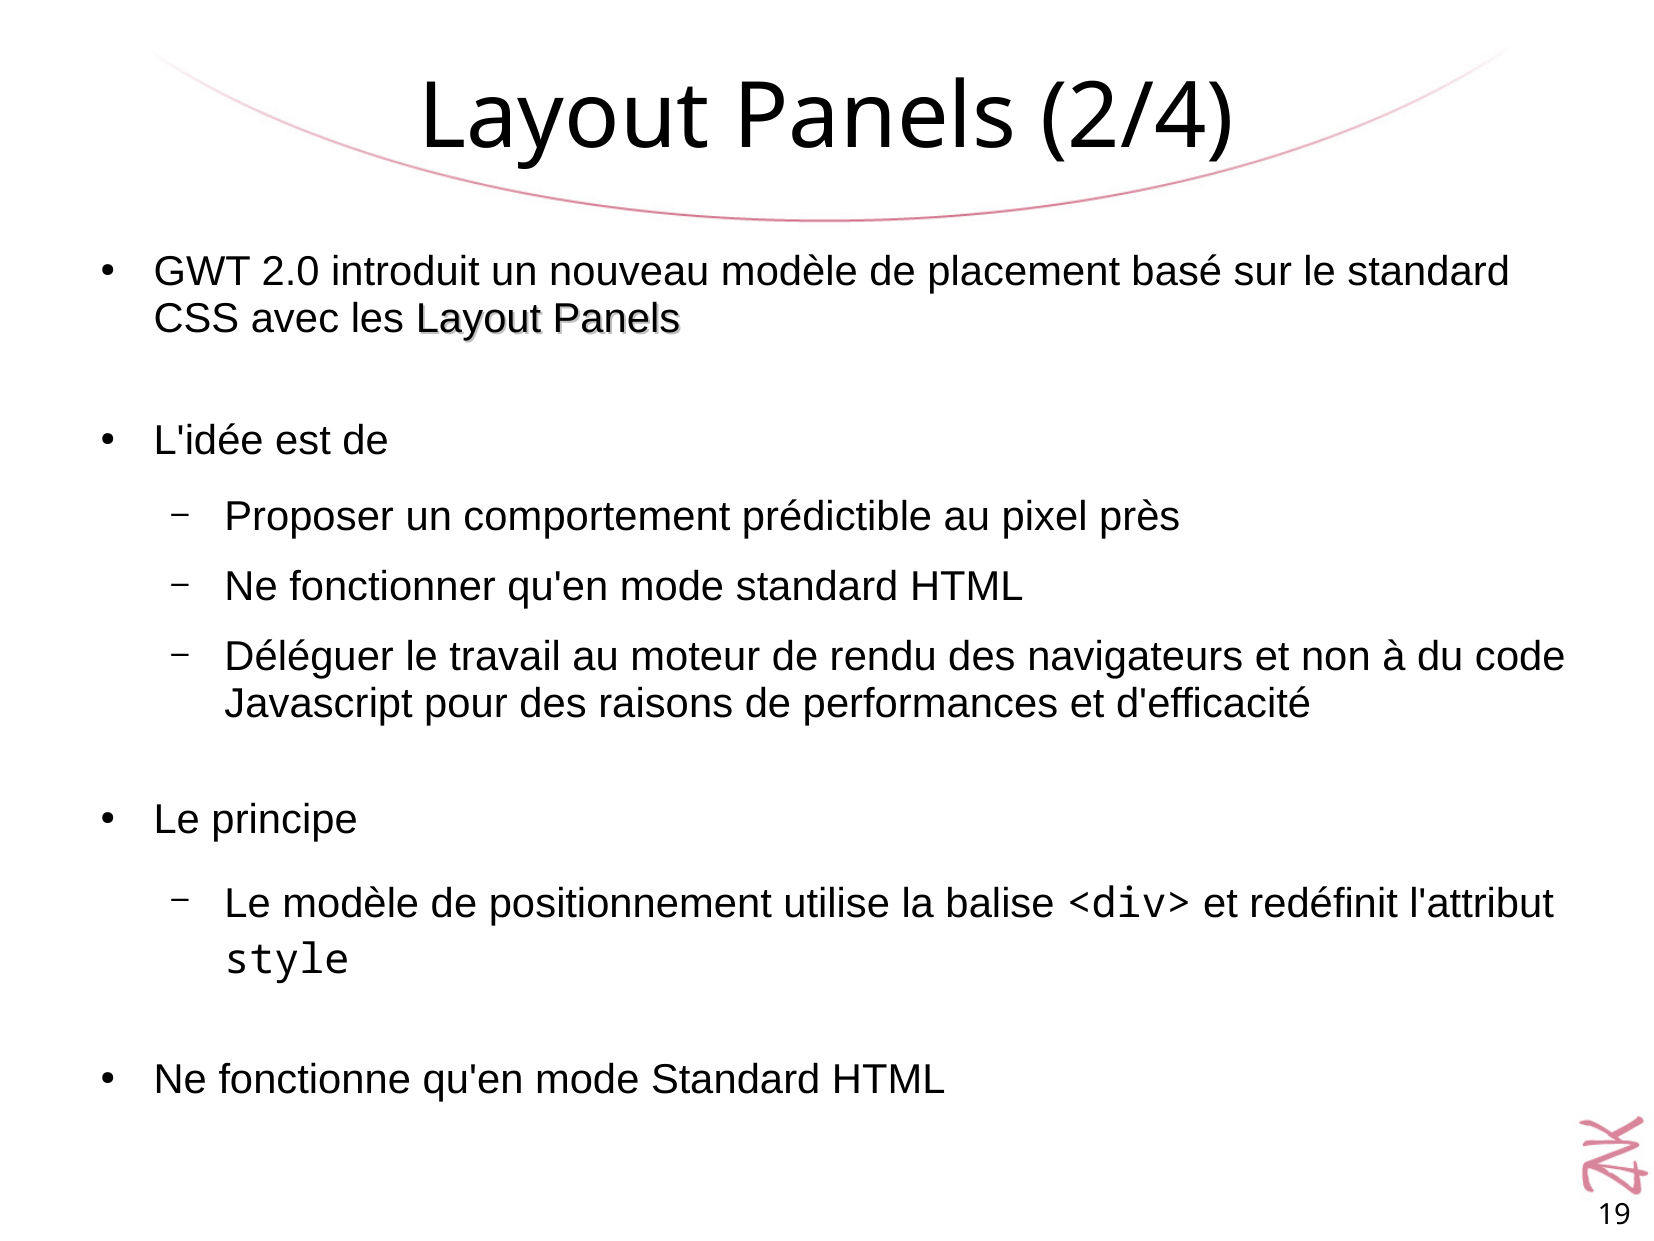

# Layout Panels (2/4)
GWT 2.0 introduit un nouveau modèle de placement basé sur le standard CSS avec les Layout Panels
L'idée est de
Proposer un comportement prédictible au pixel près
Ne fonctionner qu'en mode standard HTML
Déléguer le travail au moteur de rendu des navigateurs et non à du code Javascript pour des raisons de performances et d'efficacité
Le principe
Le modèle de positionnement utilise la balise <div> et redéfinit l'attribut style
Ne fonctionne qu'en mode Standard HTML
19